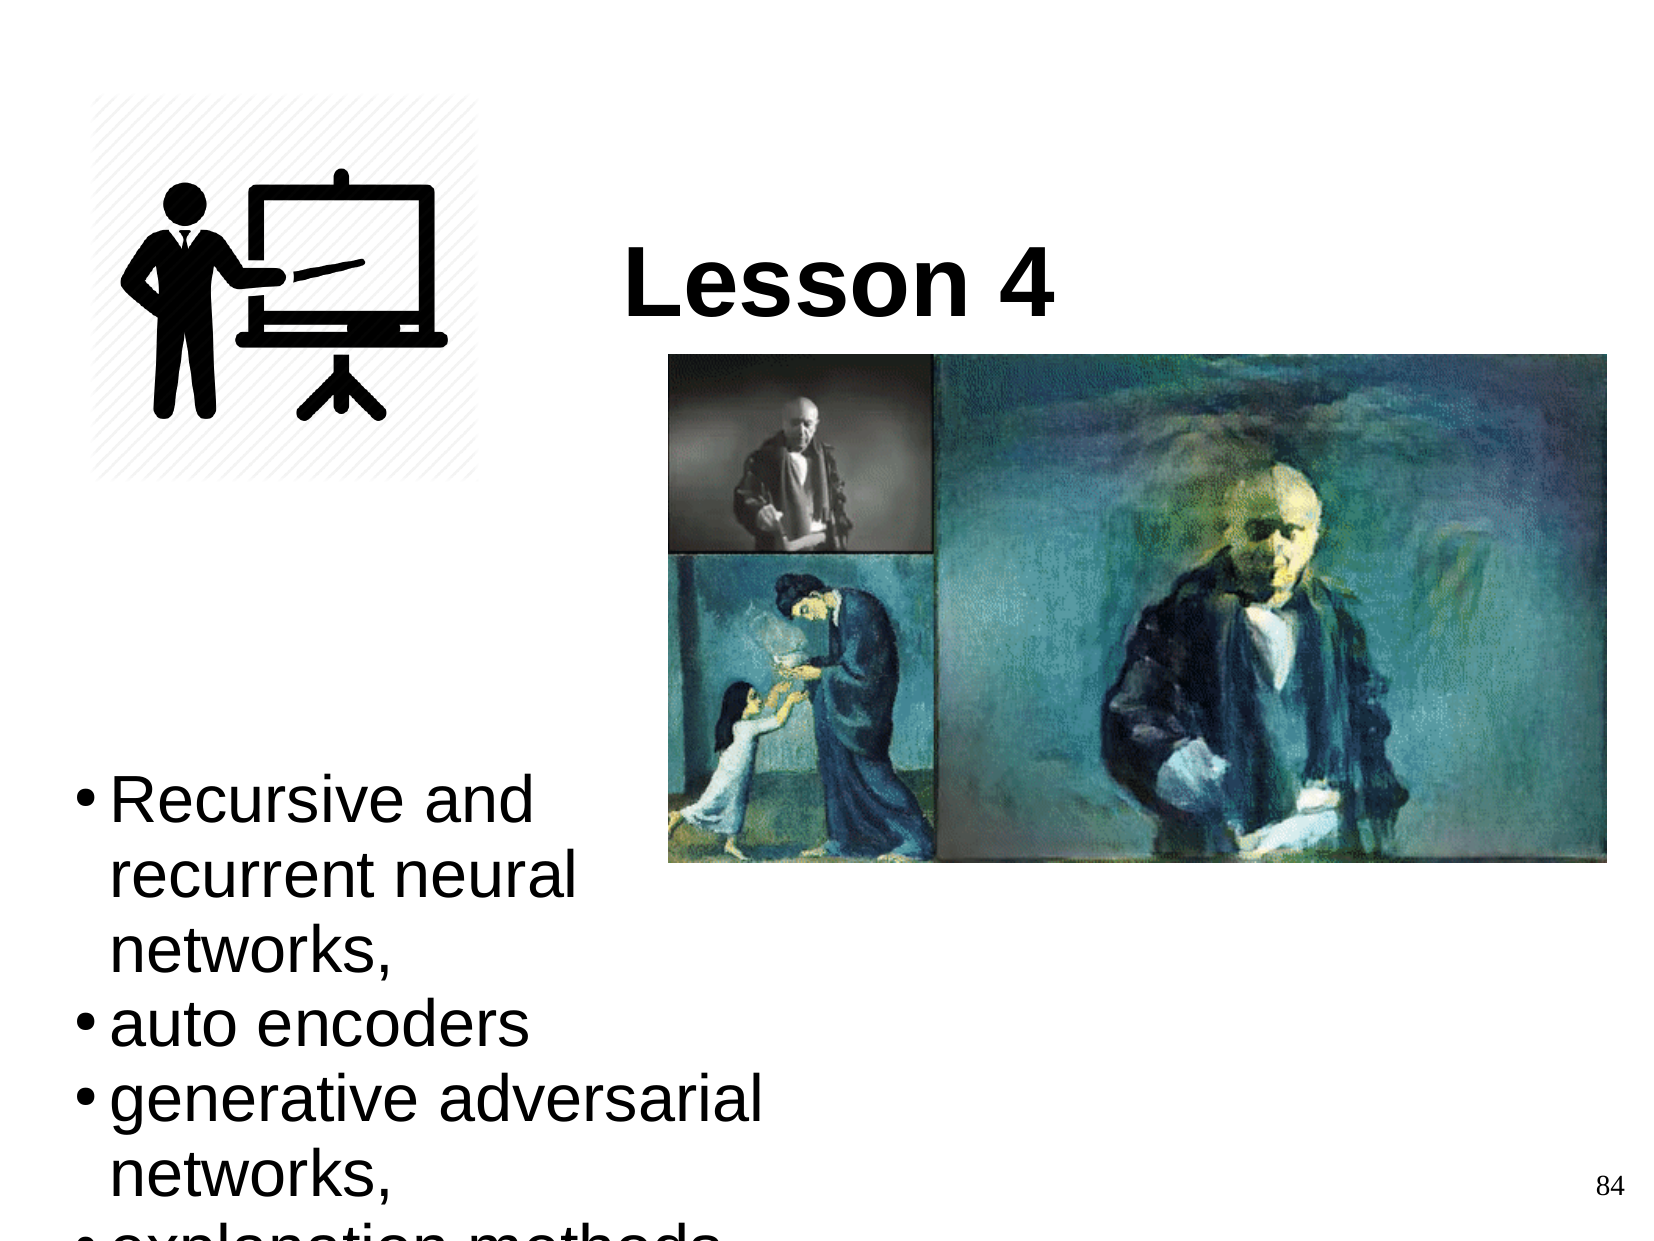

#
Lesson 4
Recursive and recurrent neural networks,
auto encoders
generative adversarial networks,
explanation methods
84